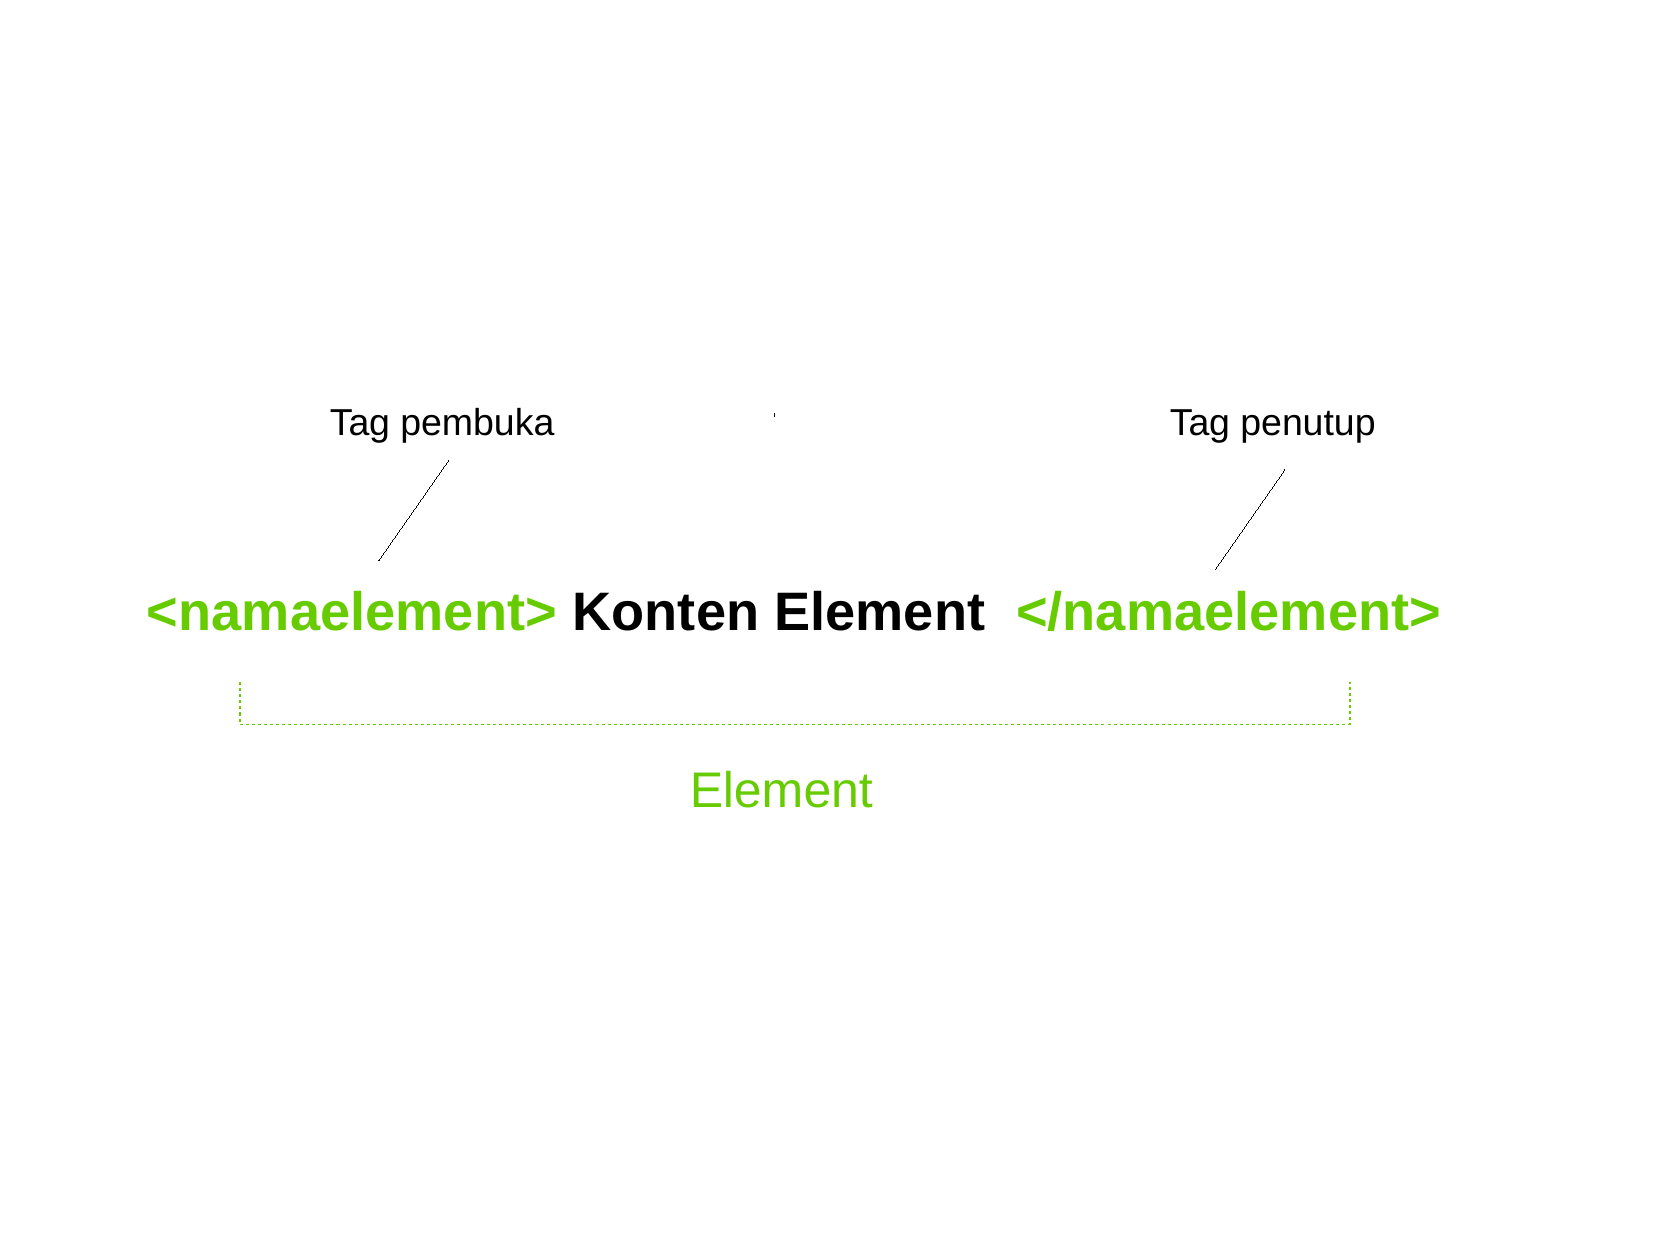

Tag pembuka
Tag penutup
<namaelement> Konten Element </namaelement>
Element